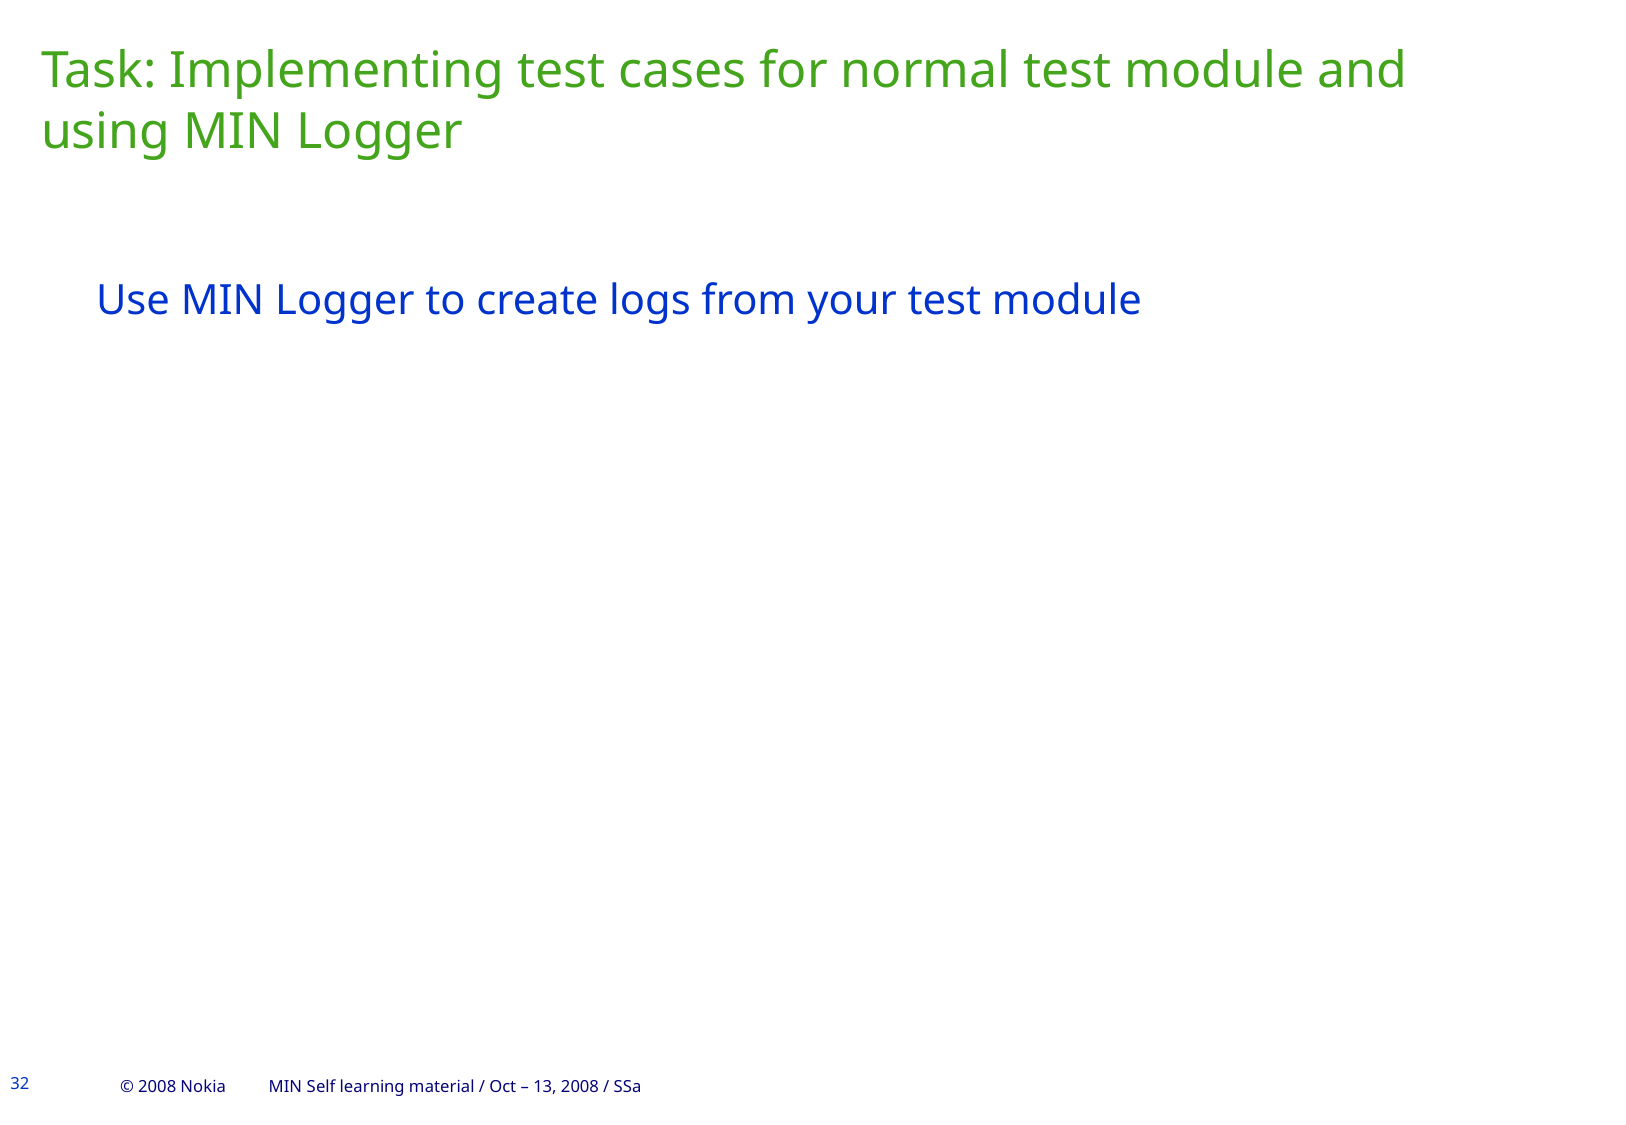

# Task: Implementing test cases for normal test module and using MIN Logger
Use MIN Logger to create logs from your test module